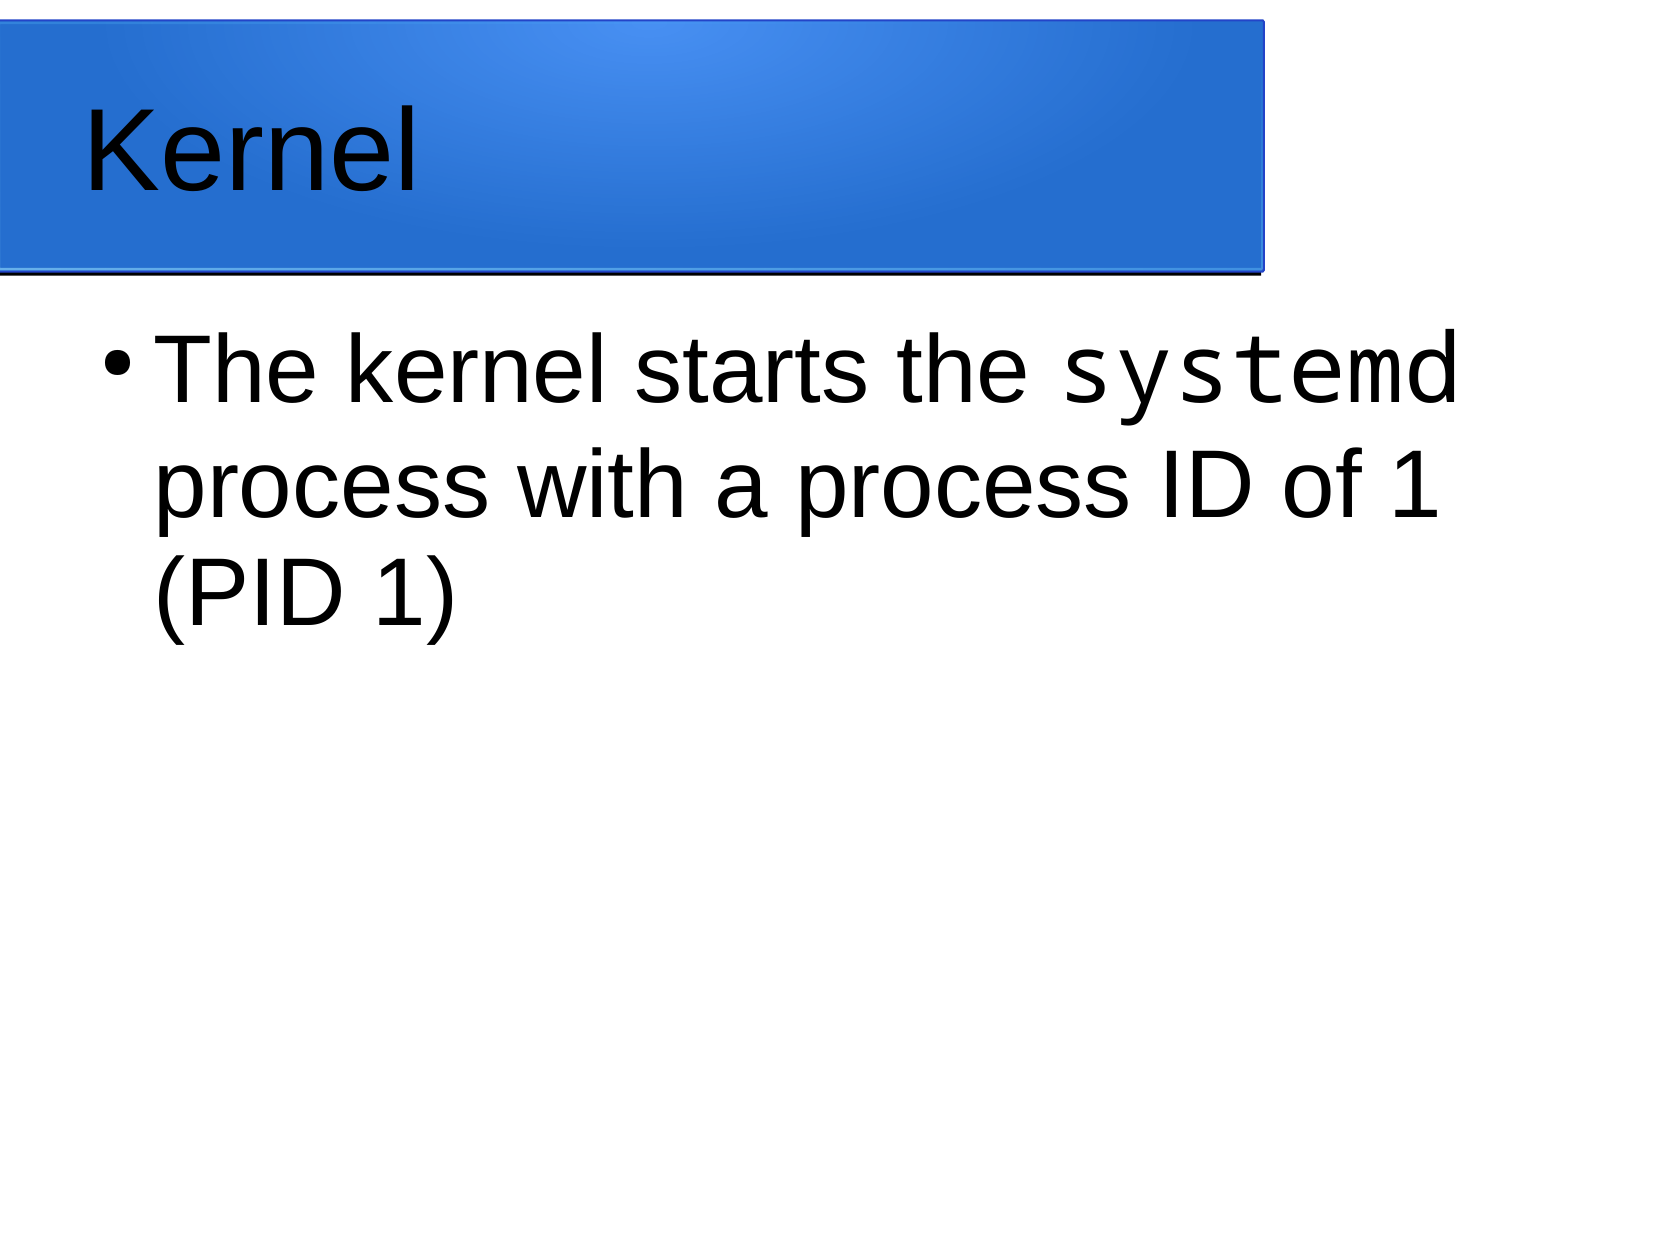

# Kernel
The kernel starts the systemd process with a process ID of 1 (PID 1)